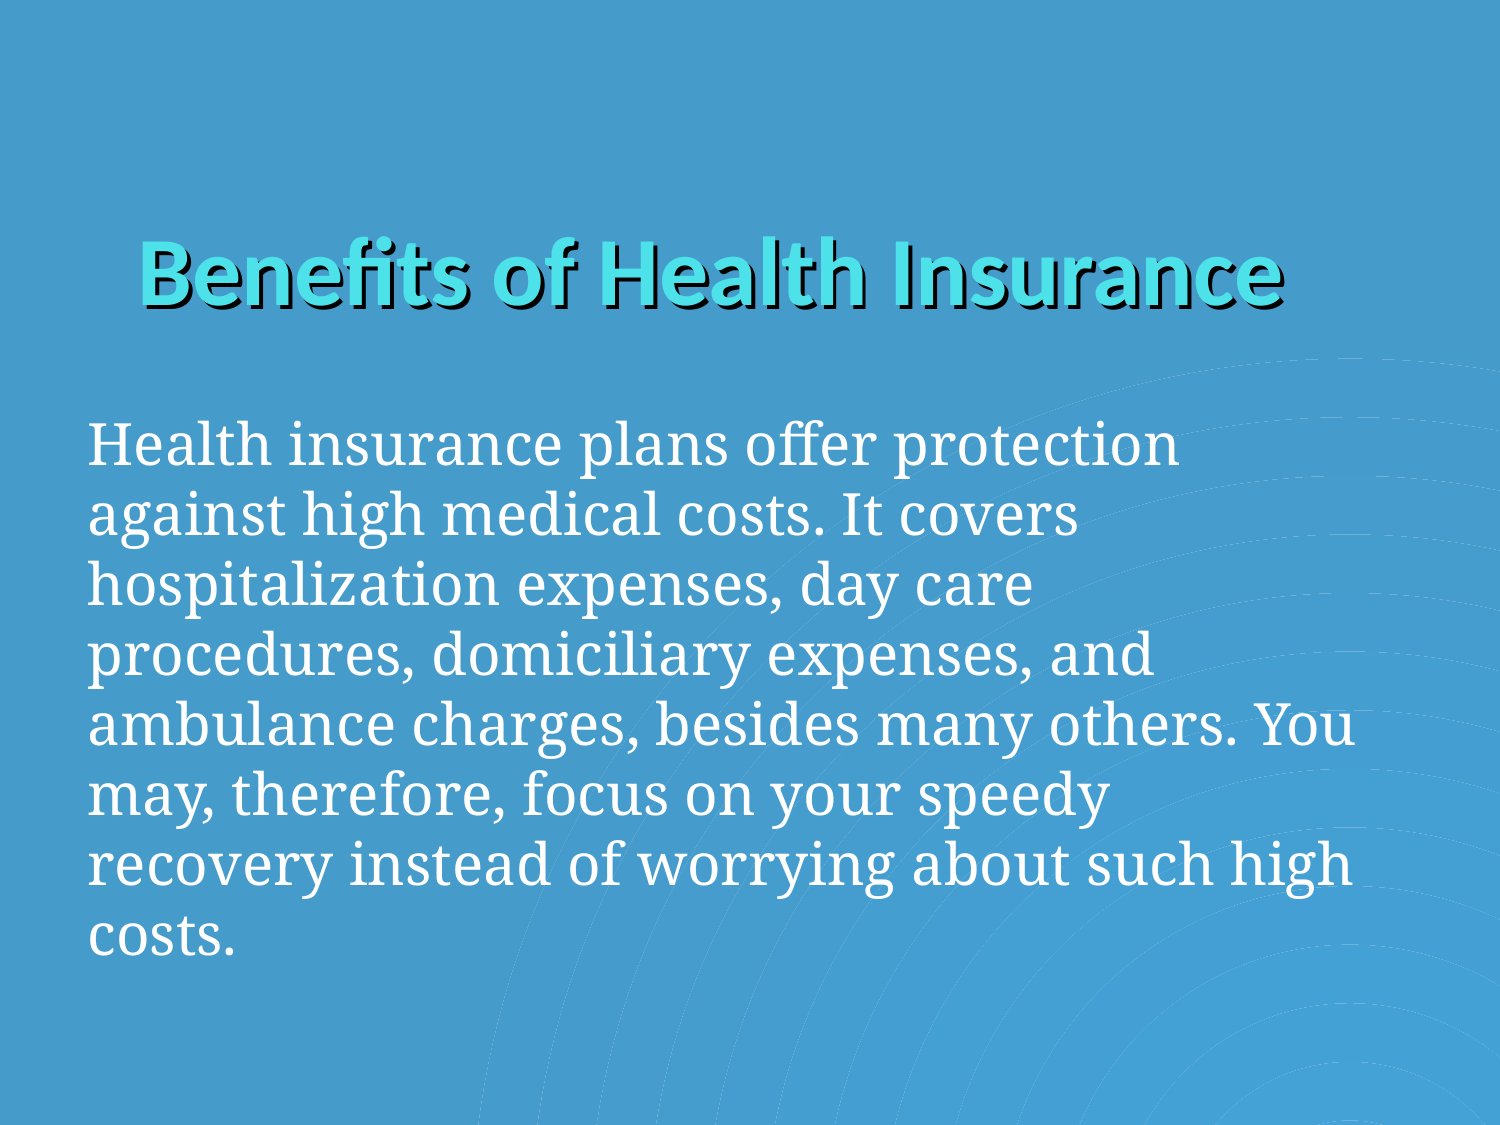

# Benefits of Health Insurance
Health insurance plans offer protection against high medical costs. It covers hospitalization expenses, day care procedures, domiciliary expenses, and ambulance charges, besides many others. You may, therefore, focus on your speedy recovery instead of worrying about such high costs.